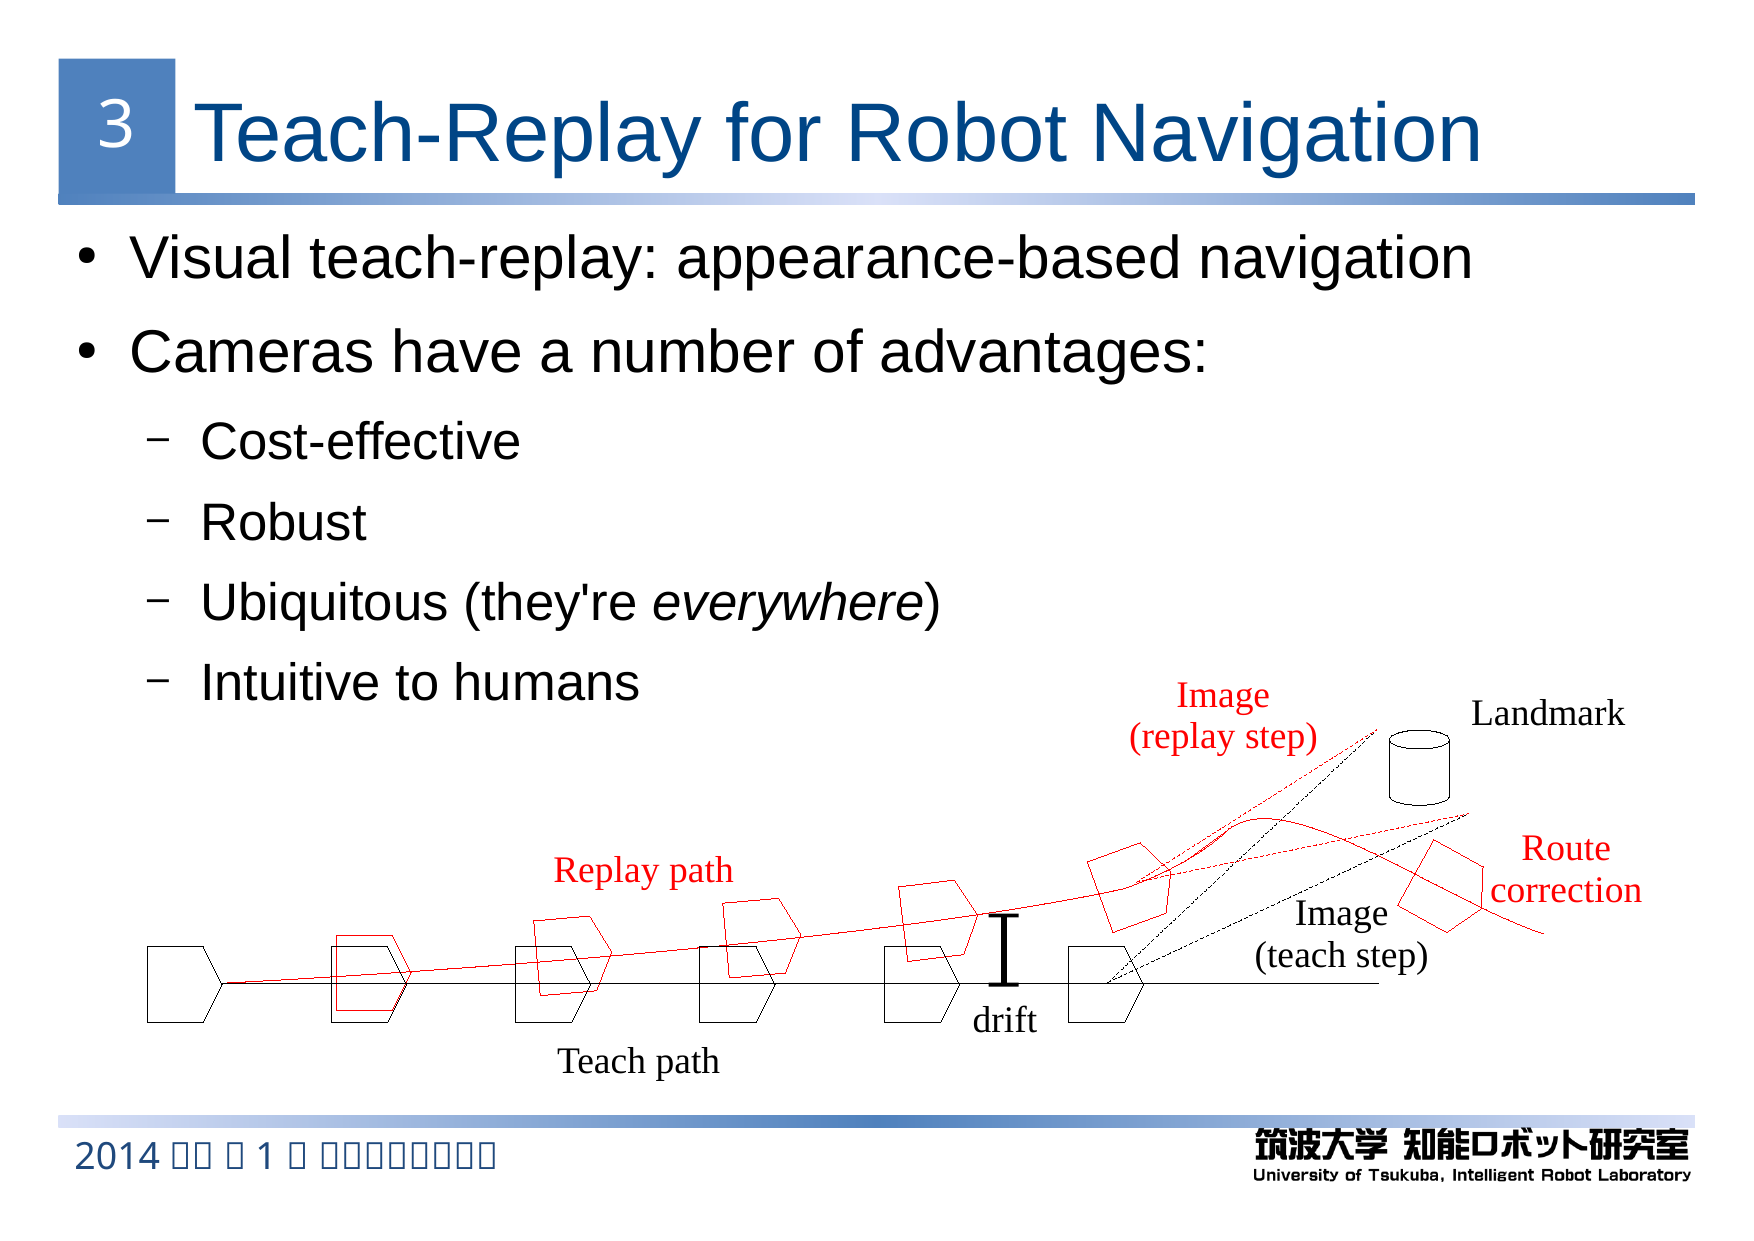

# Teach-Replay for Robot Navigation
Visual teach-replay: appearance-based navigation
Cameras have a number of advantages:
Cost-effective
Robust
Ubiquitous (they're everywhere)
Intuitive to humans
Image
(replay step)
Landmark
Route
correction
Replay path
Image
(teach step)
drift
Teach path